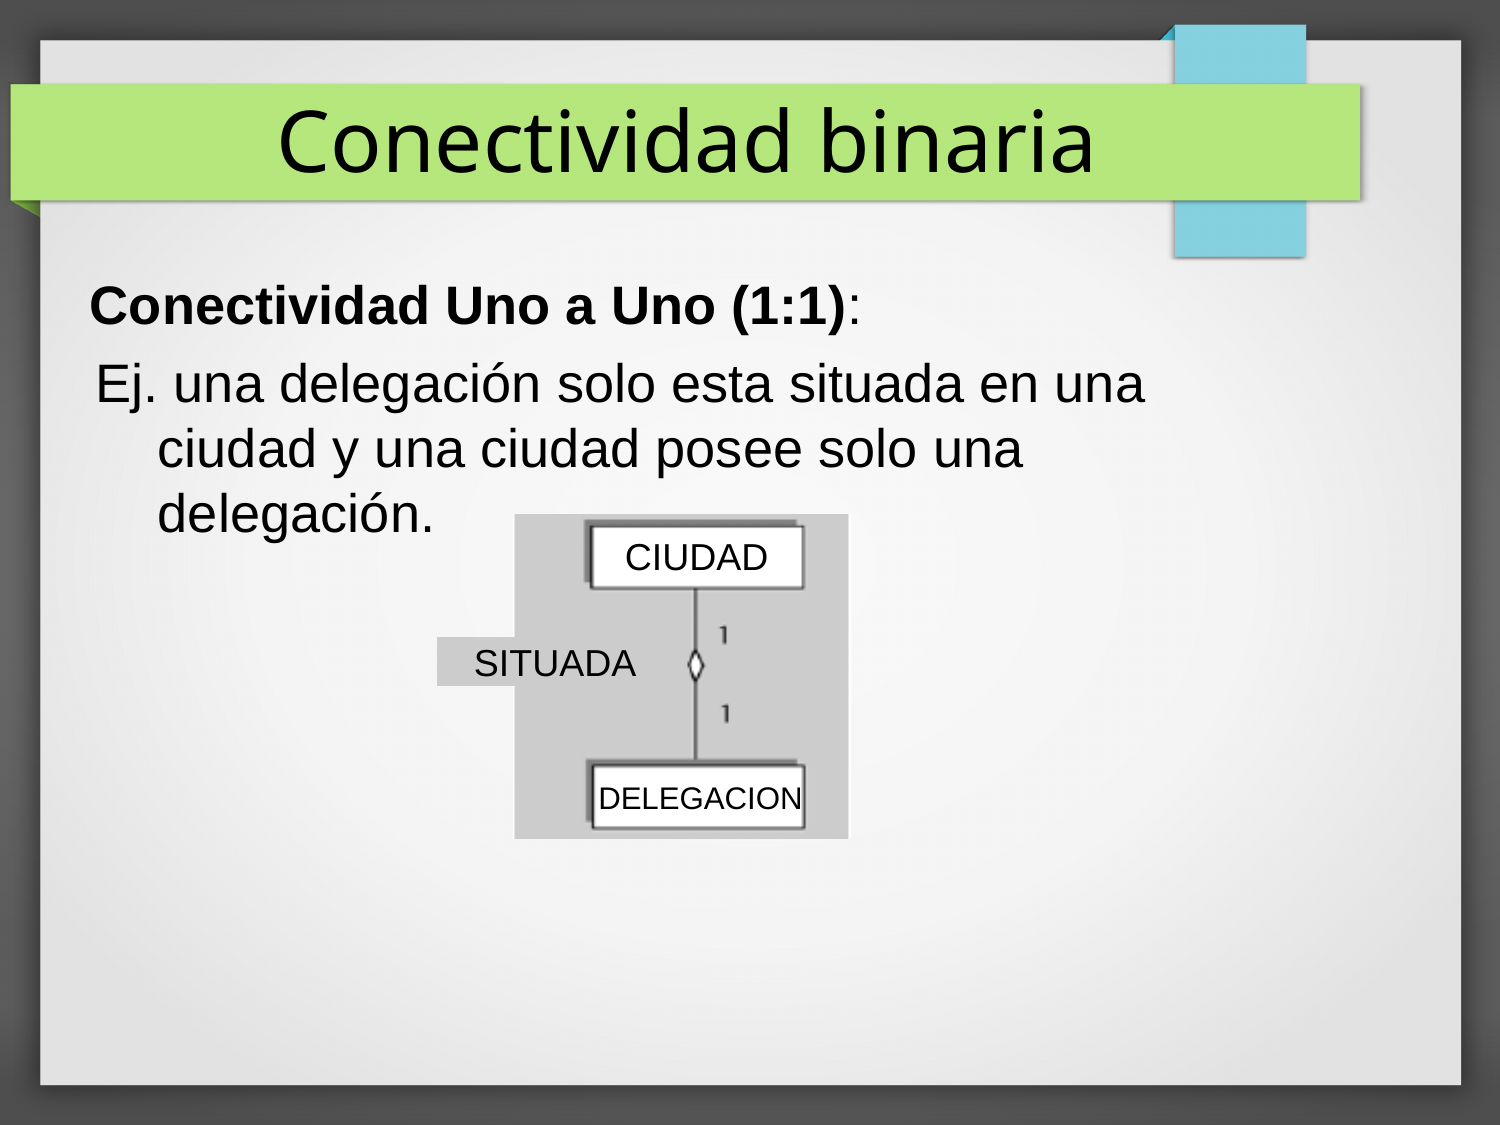

Conectividad binaria
Conectividad Uno a Uno (1:1):
Ej. una delegación solo esta situada en una ciudad y una ciudad posee solo una delegación.
CIUDAD
SITUADA
DELEGACION